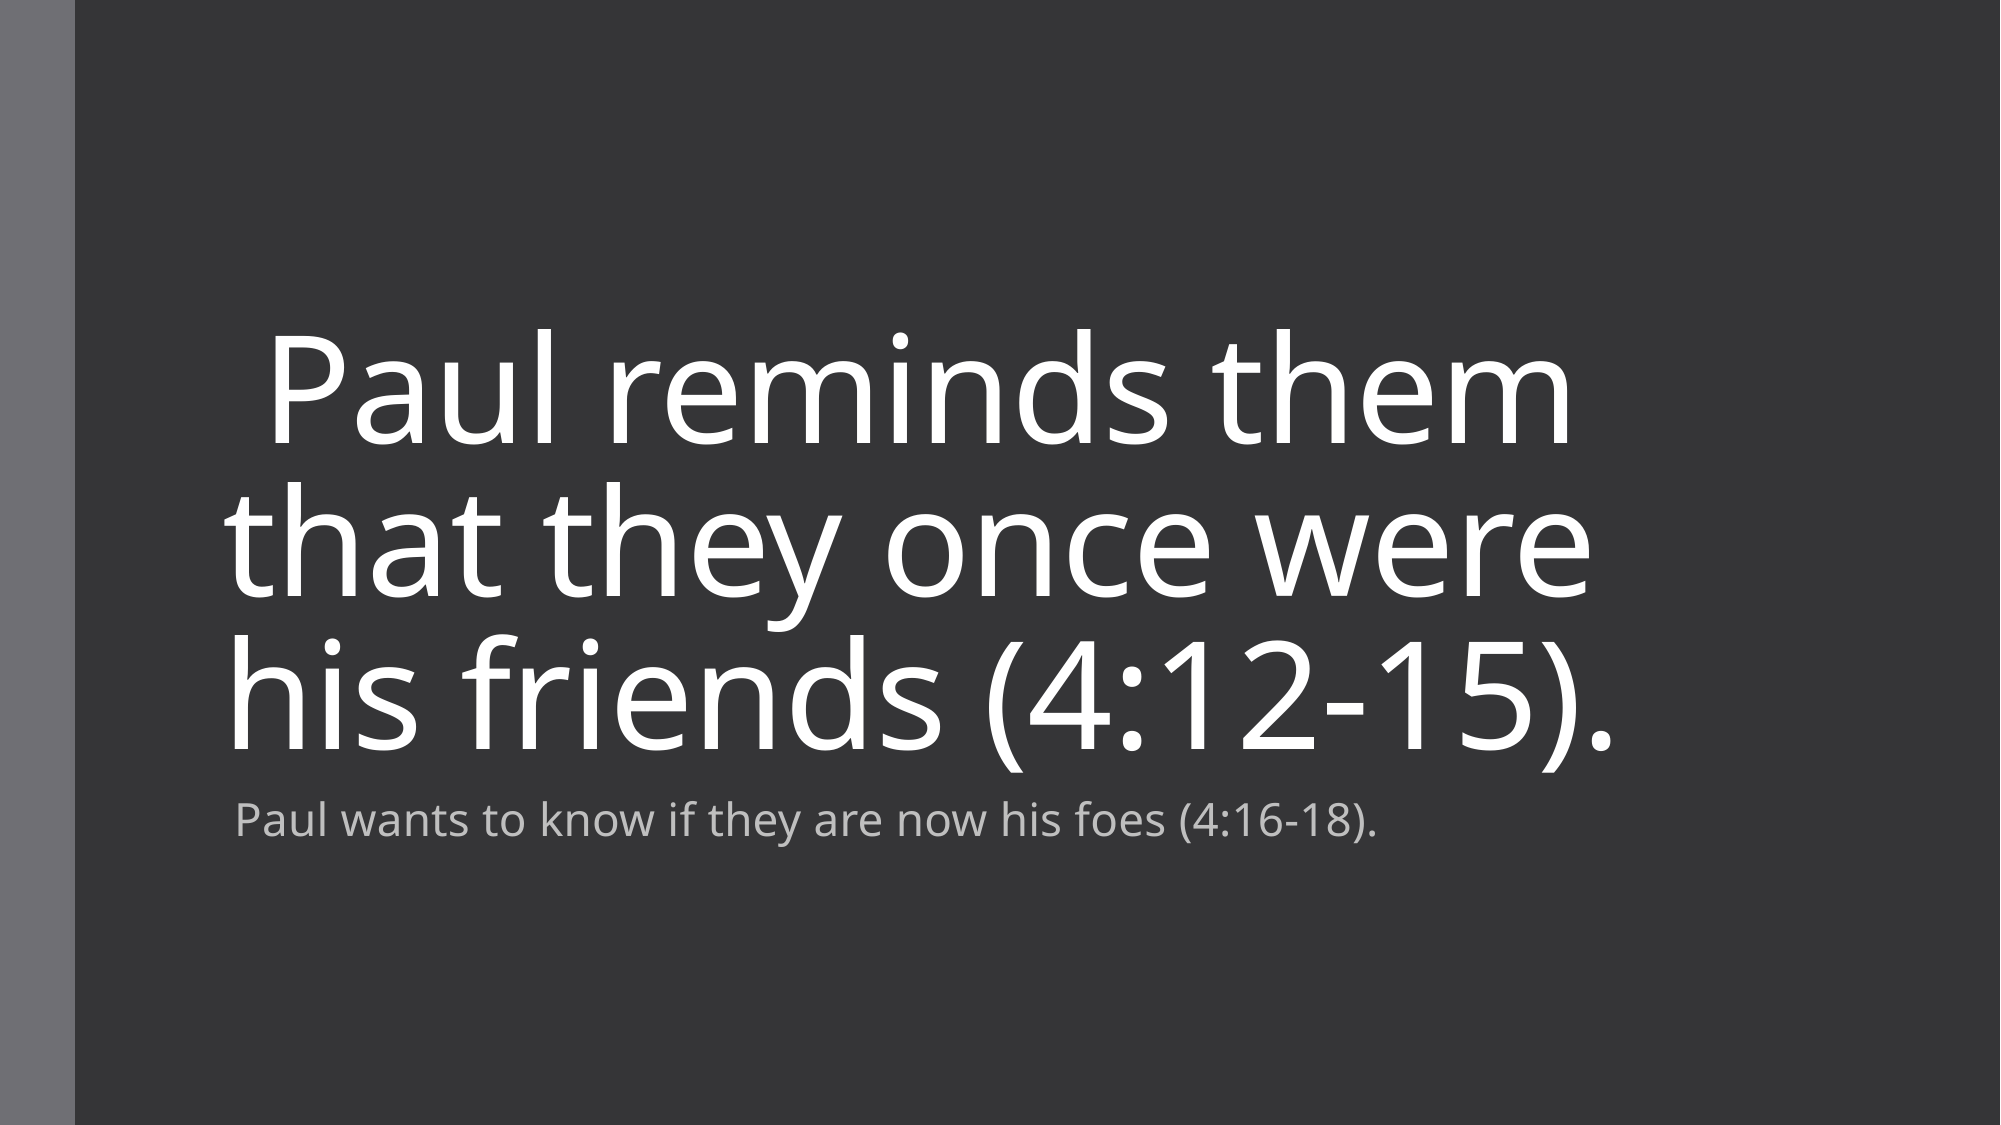

# Paul reminds them that they once were his friends (4:12-15).
 Paul wants to know if they are now his foes (4:16-18).